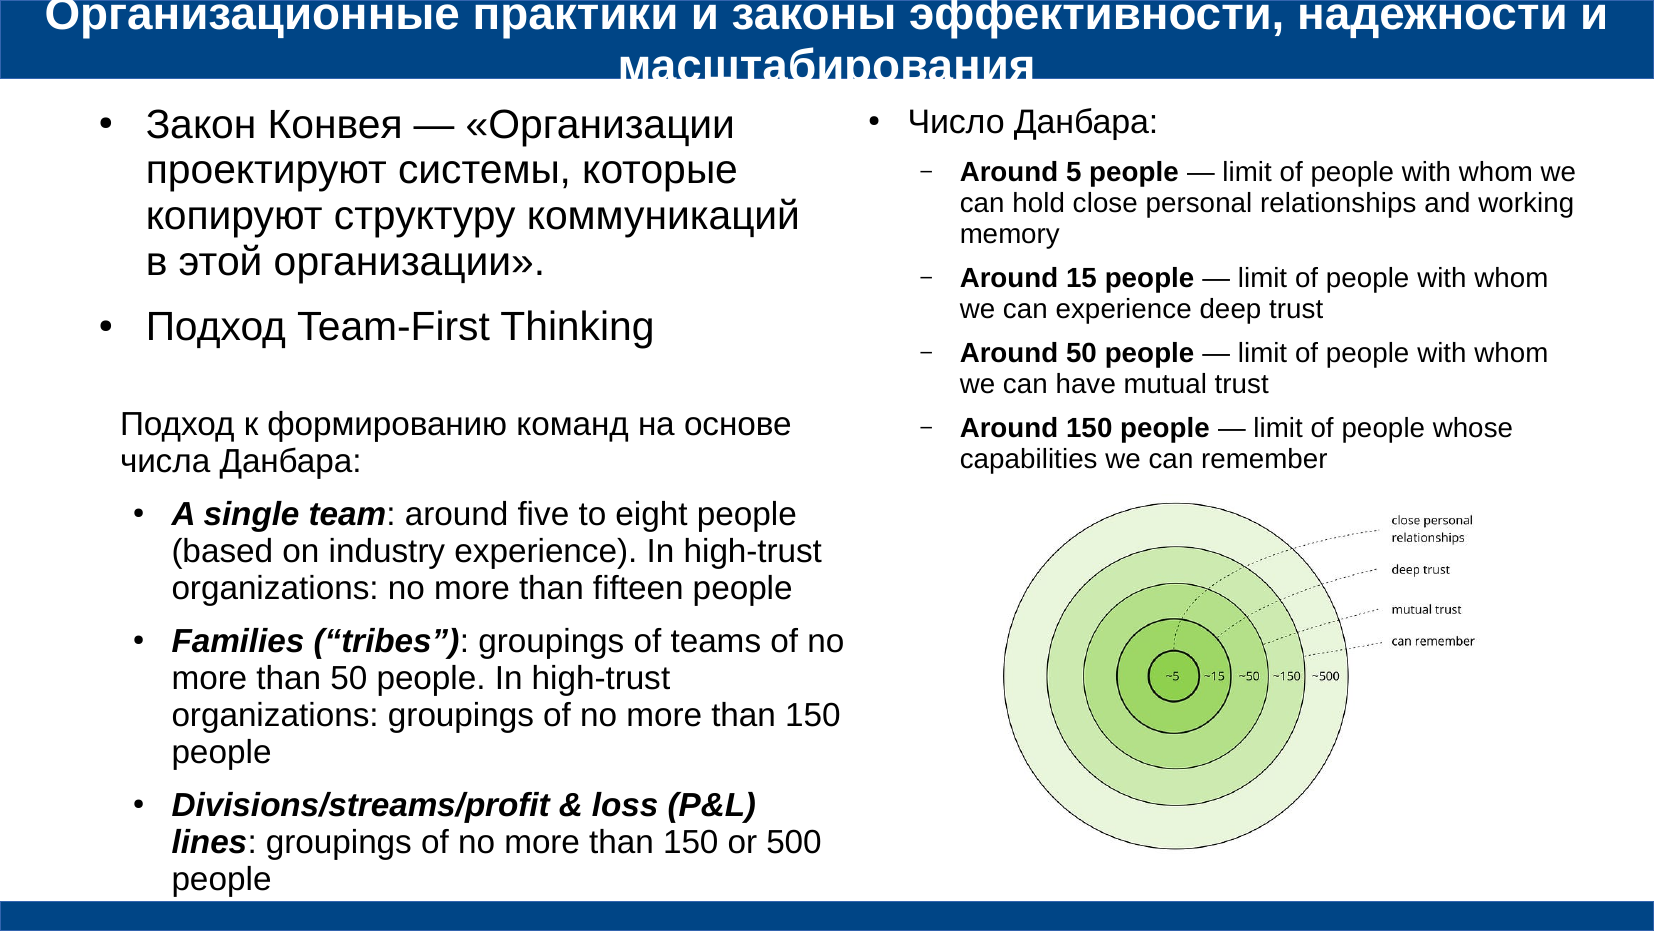

# Организационные практики и законы эффективности, надежности и масштабирования
Закон Конвея — «Организации проектируют системы, которые копируют структуру коммуникаций в этой организации».
Подход Team-First Thinking
Число Данбара:
Around 5 people — limit of people with whom we can hold close personal relationships and working memory
Around 15 people — limit of people with whom we can experience deep trust
Around 50 people — limit of people with whom we can have mutual trust
Around 150 people — limit of people whose capabilities we can remember
Подход к формированию команд на основе числа Данбара:
A single team: around five to eight people (based on industry experience). In high-trust organizations: no more than fifteen people
Families (“tribes”): groupings of teams of no more than 50 people. In high-trust organizations: groupings of no more than 150 people
Divisions/streams/profit & loss (P&L) lines: groupings of no more than 150 or 500 people